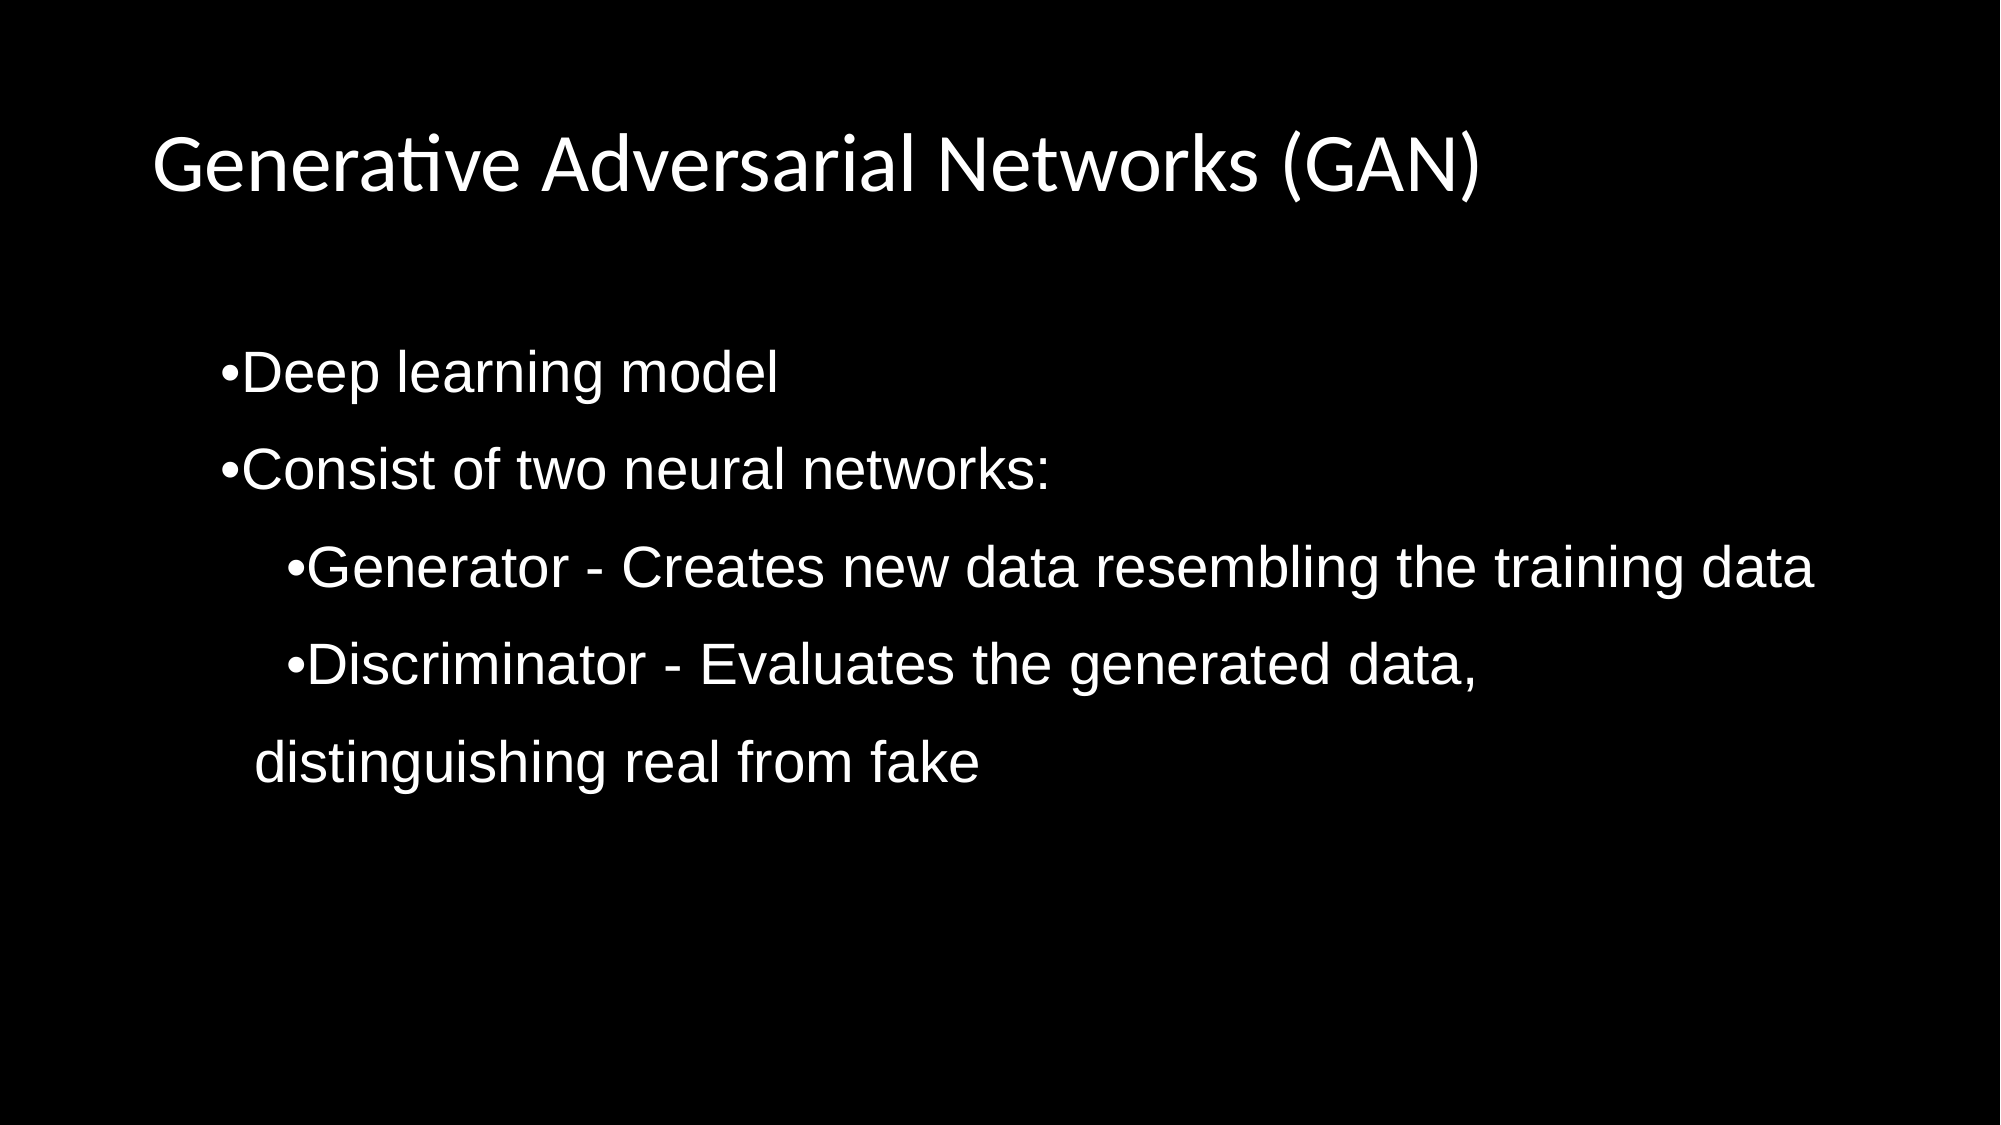

# Generative Adversarial Networks (GAN)
Deep learning model
Consist of two neural networks:
Generator - Creates new data resembling the training data
Discriminator - Evaluates the generated data, distinguishing real from fake